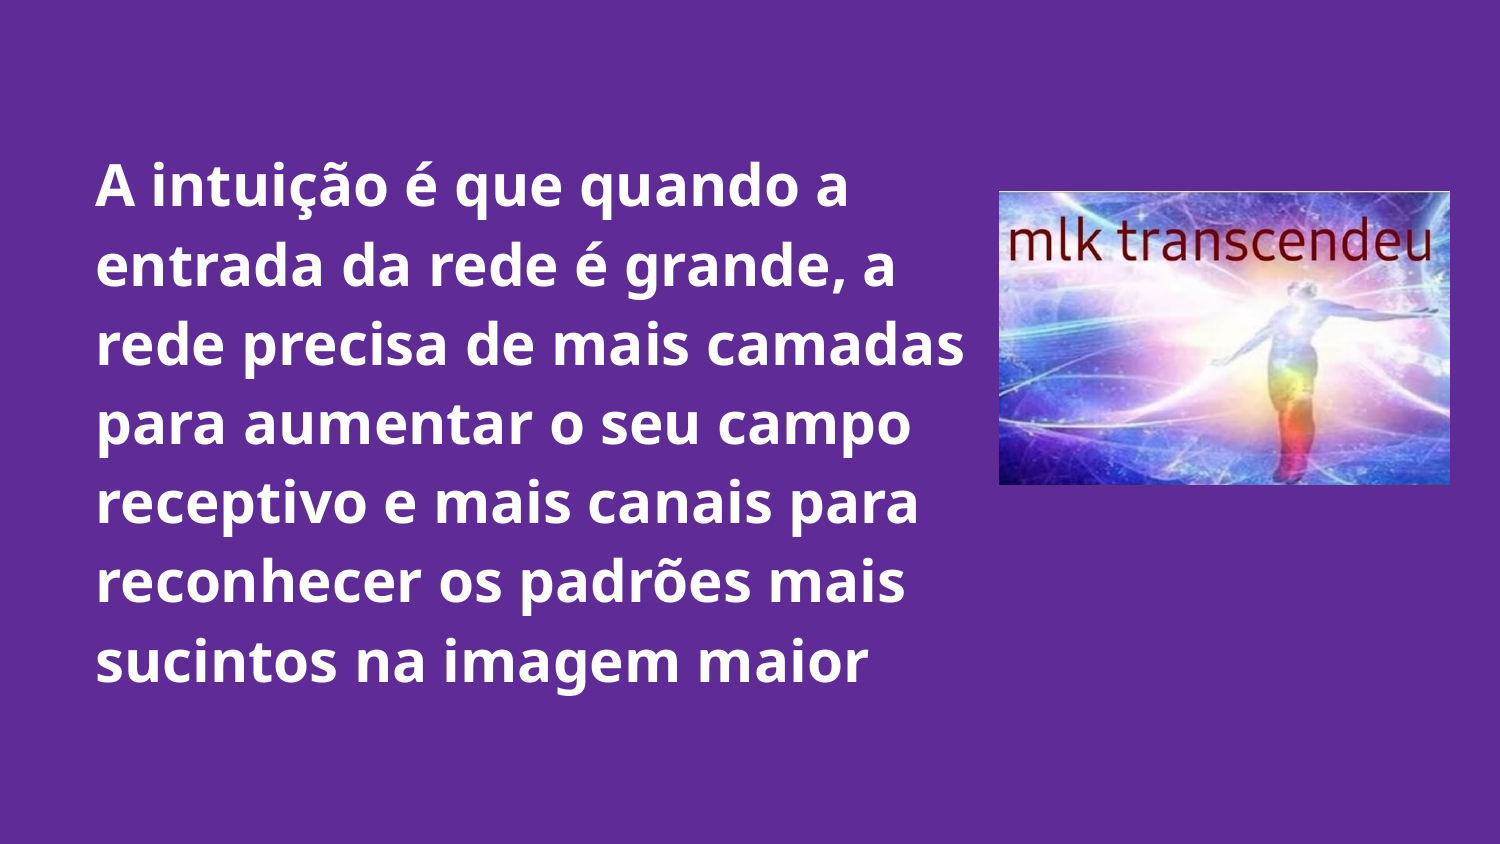

# A intuição é que quando a entrada da rede é grande, a rede precisa de mais camadas para aumentar o seu campo receptivo e mais canais para reconhecer os padrões mais sucintos na imagem maior